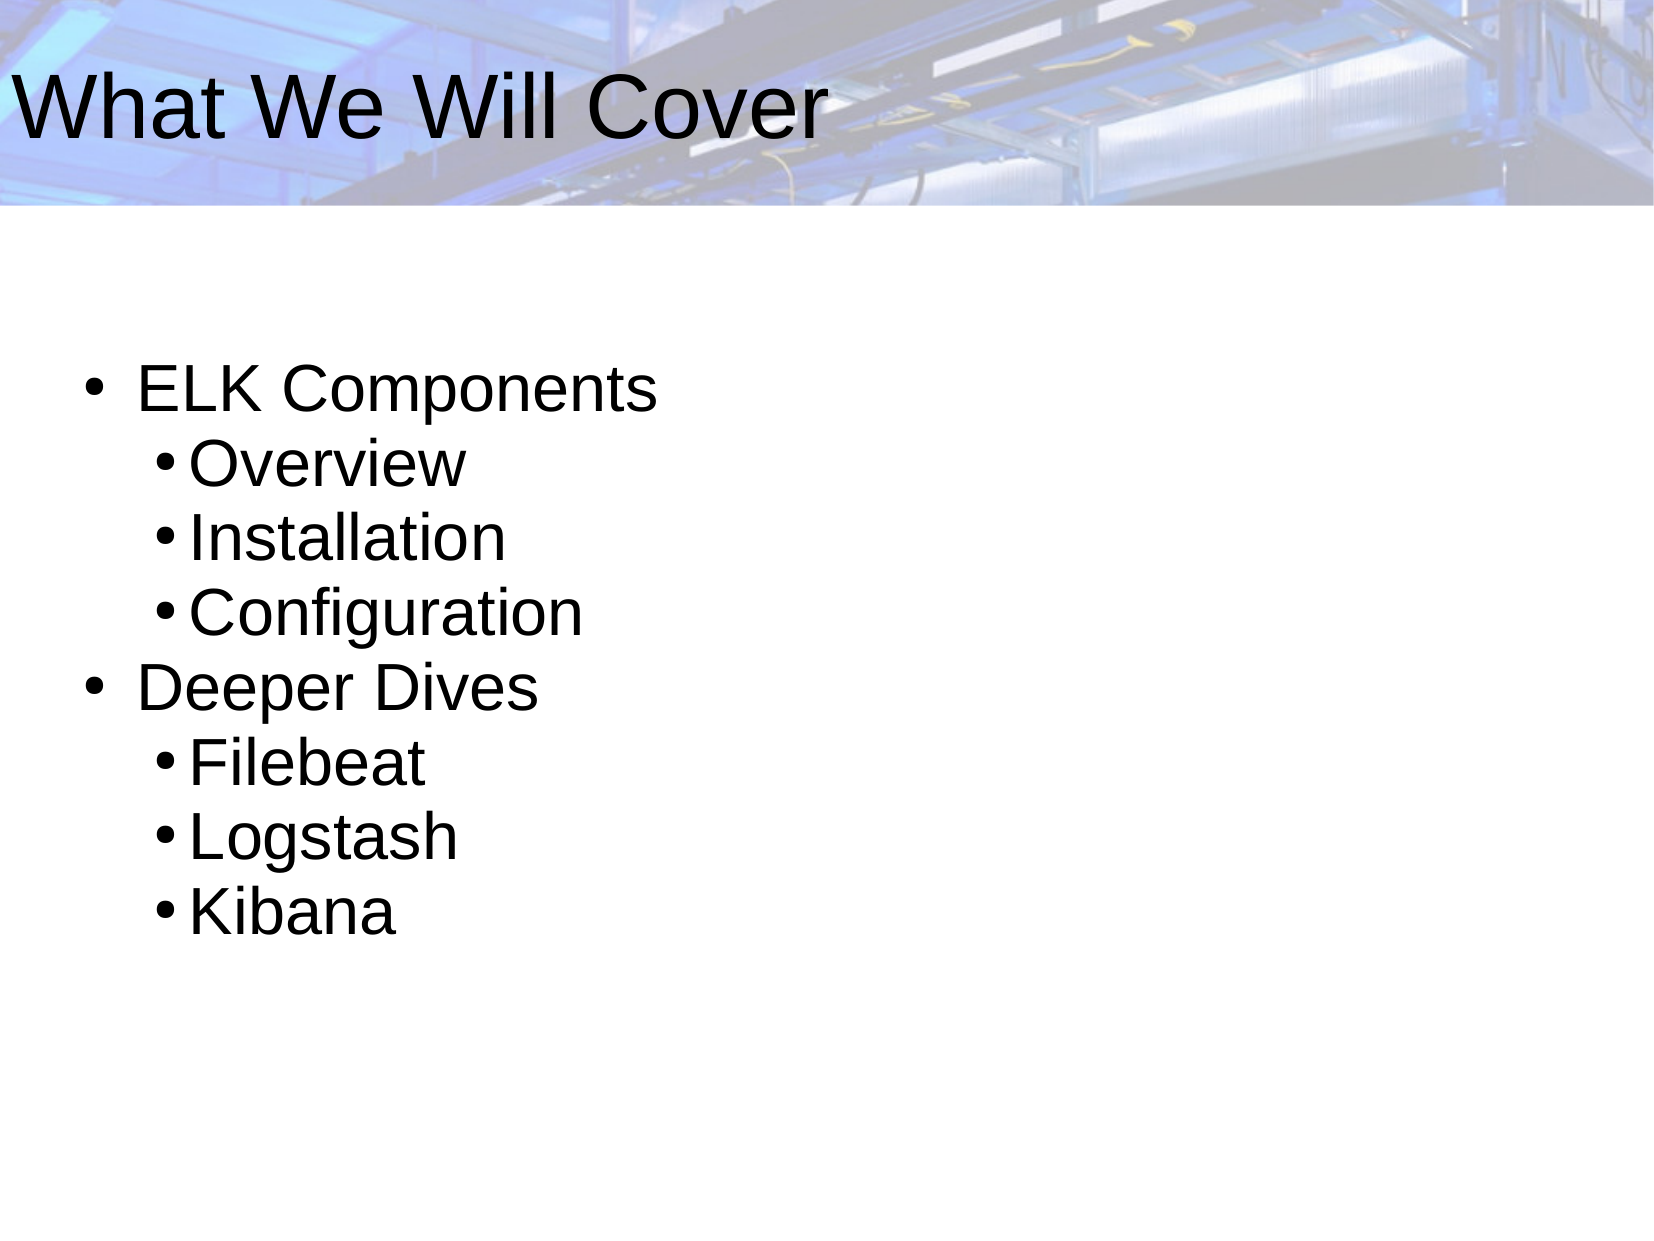

# What We Will Cover
 ELK Components
Overview
Installation
Configuration
 Deeper Dives
Filebeat
Logstash
Kibana